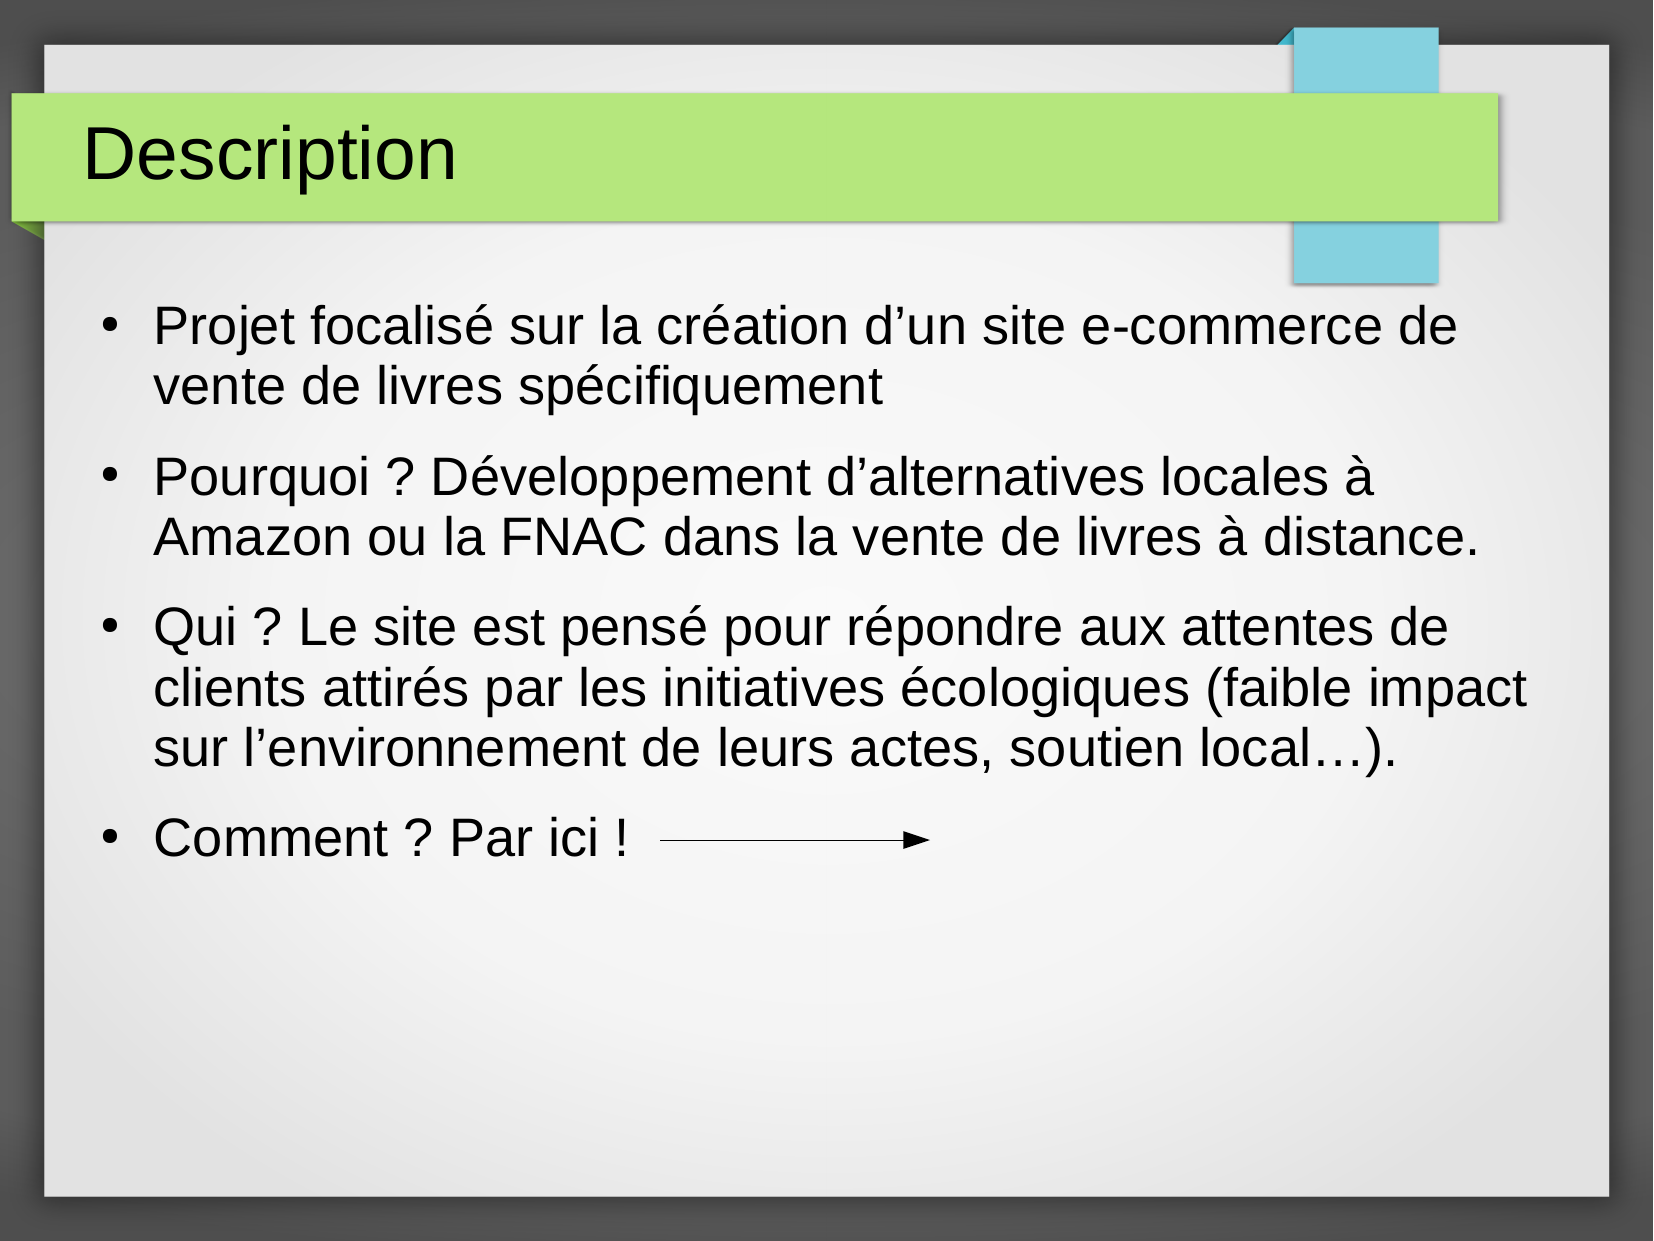

# Description
Projet focalisé sur la création d’un site e-commerce de vente de livres spécifiquement
Pourquoi ? Développement d’alternatives locales à Amazon ou la FNAC dans la vente de livres à distance.
Qui ? Le site est pensé pour répondre aux attentes de clients attirés par les initiatives écologiques (faible impact sur l’environnement de leurs actes, soutien local…).
Comment ? Par ici !